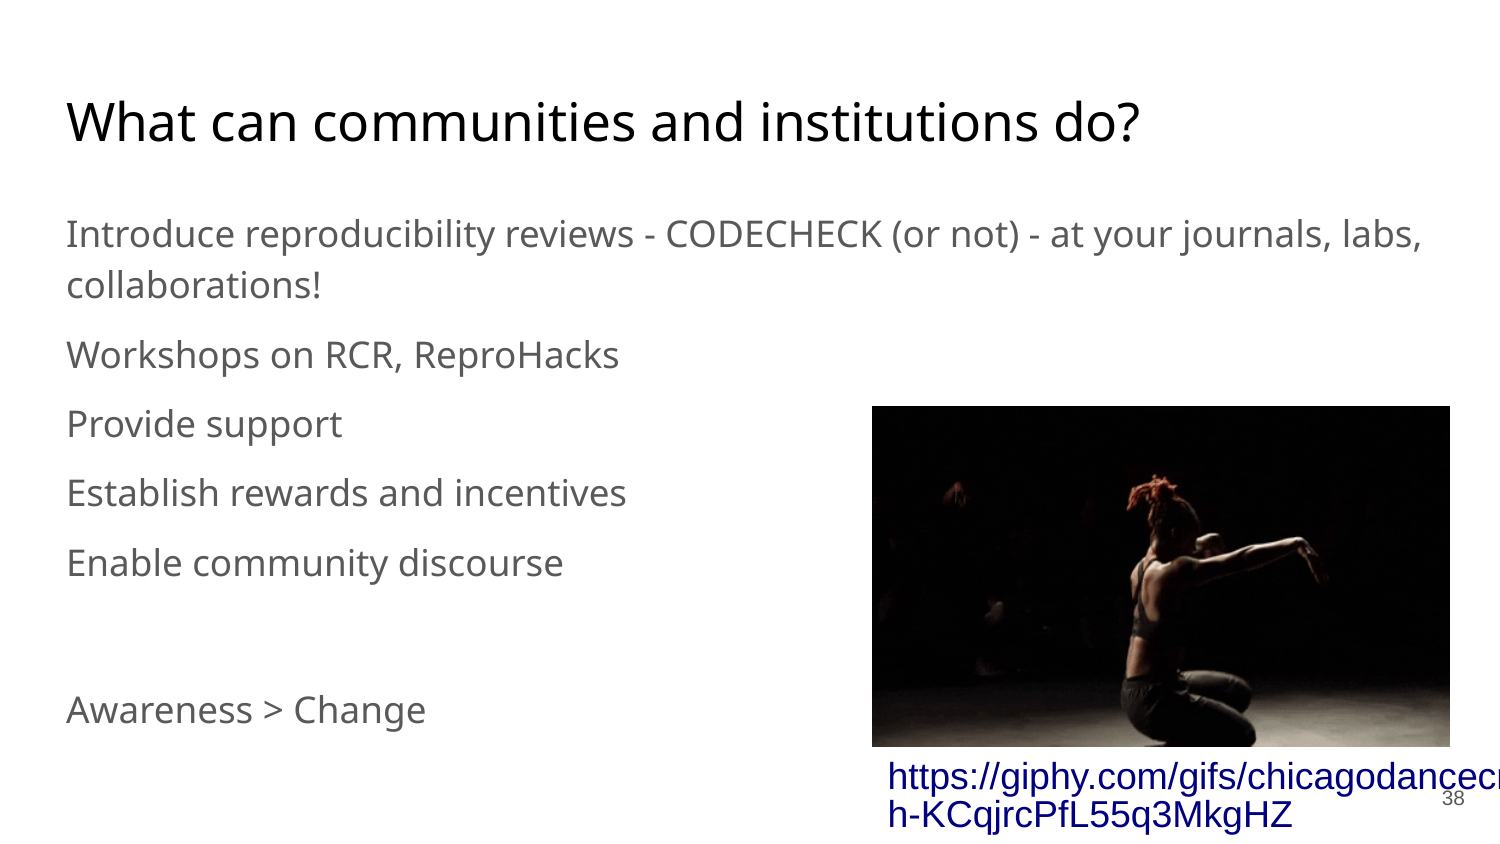

# What can communities and institutions do?
Introduce reproducibility reviews - CODECHECK (or not) - at your journals, labs, collaborations!
Workshops on RCR, ReproHacks
Provide support
Establish rewards and incentives
Enable community discourse
Awareness > Change
https://giphy.com/gifs/chicagodancecrash-KCqjrcPfL55q3MkgHZ